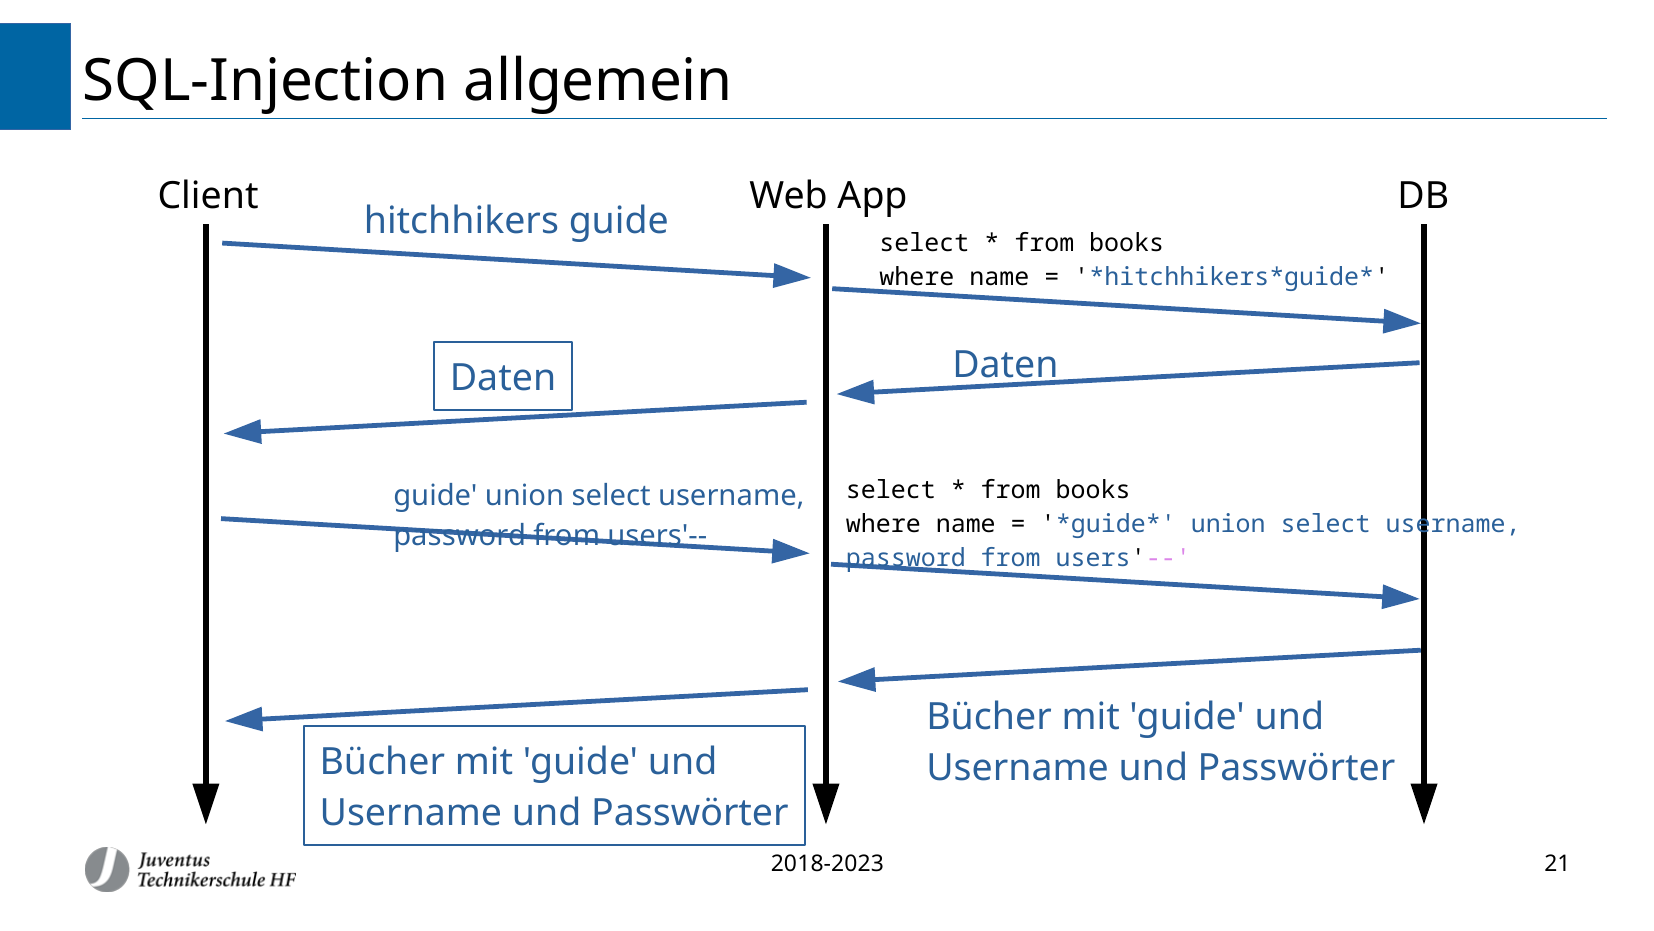

# SQL-Injection allgemein
Client
Web App
DB
hitchhikers guide
select * from books
where name = '*hitchhikers*guide*'
Daten
Daten
select * from books
where name = '*guide*' union select username,
password from users'--'
guide' union select username,
password from users'--
Bücher mit 'guide' und
Username und Passwörter
Bücher mit 'guide' und
Username und Passwörter
2018-2023
21